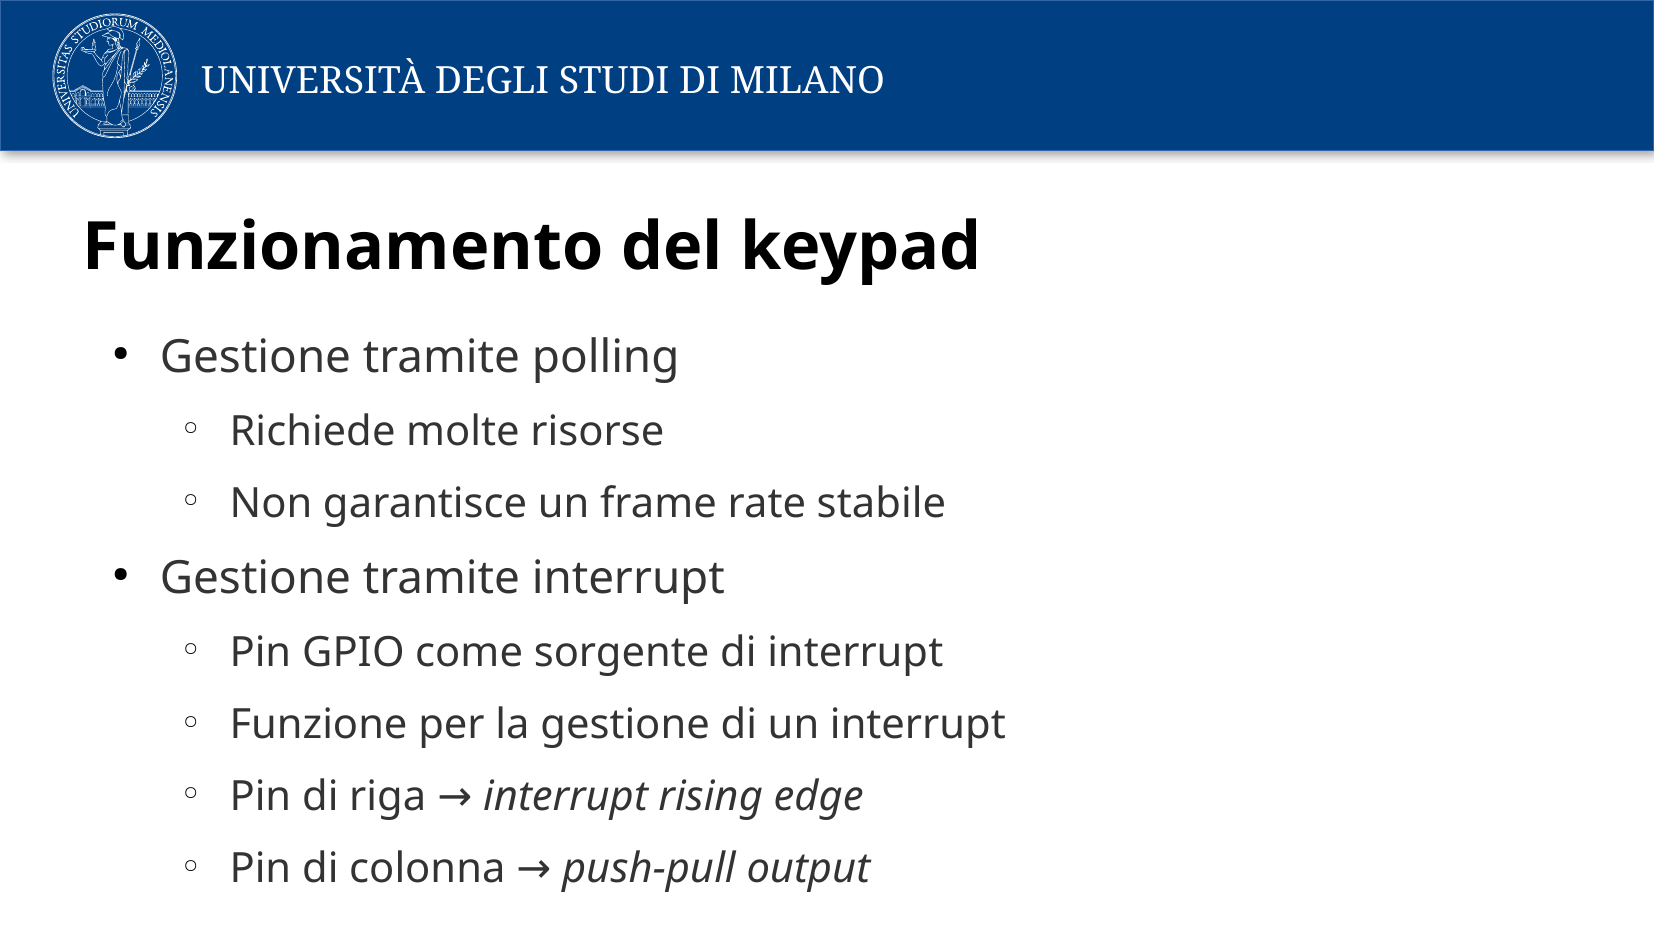

UNIVERSITÀ DEGLI STUDI DI MILANO
# Funzionamento del keypad
 Gestione tramite polling
 Richiede molte risorse
 Non garantisce un frame rate stabile
 Gestione tramite interrupt
 Pin GPIO come sorgente di interrupt
 Funzione per la gestione di un interrupt
 Pin di riga → interrupt rising edge
 Pin di colonna → push-pull output